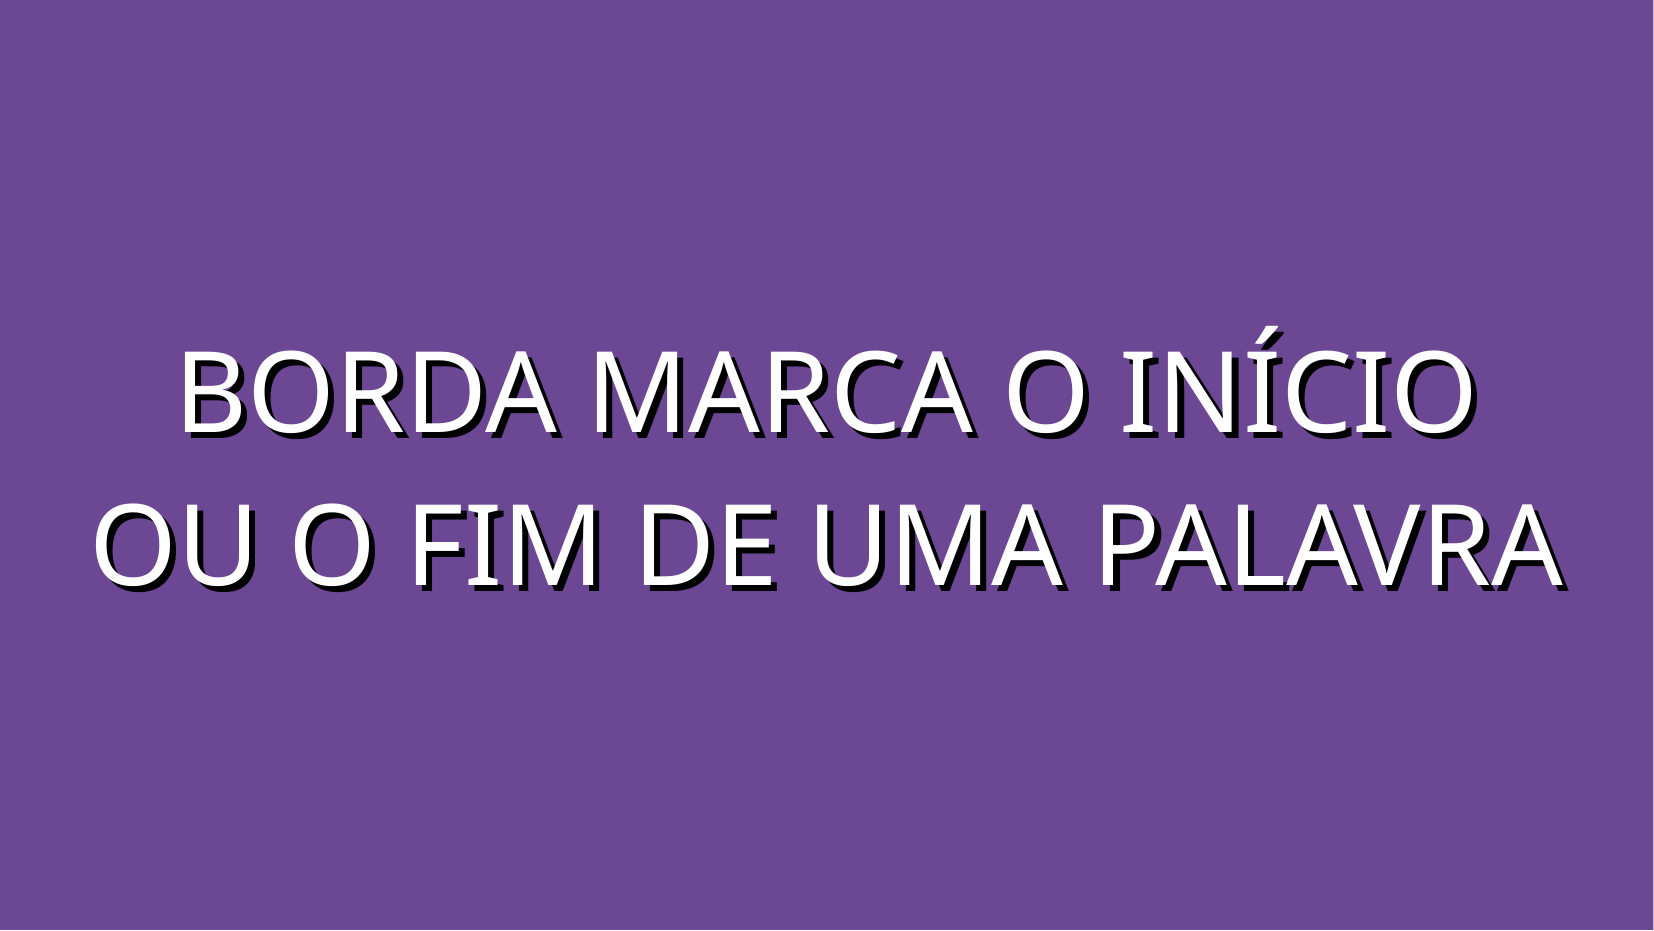

# BORDA MARCA O INÍCIO OU O FIM DE UMA PALAVRA